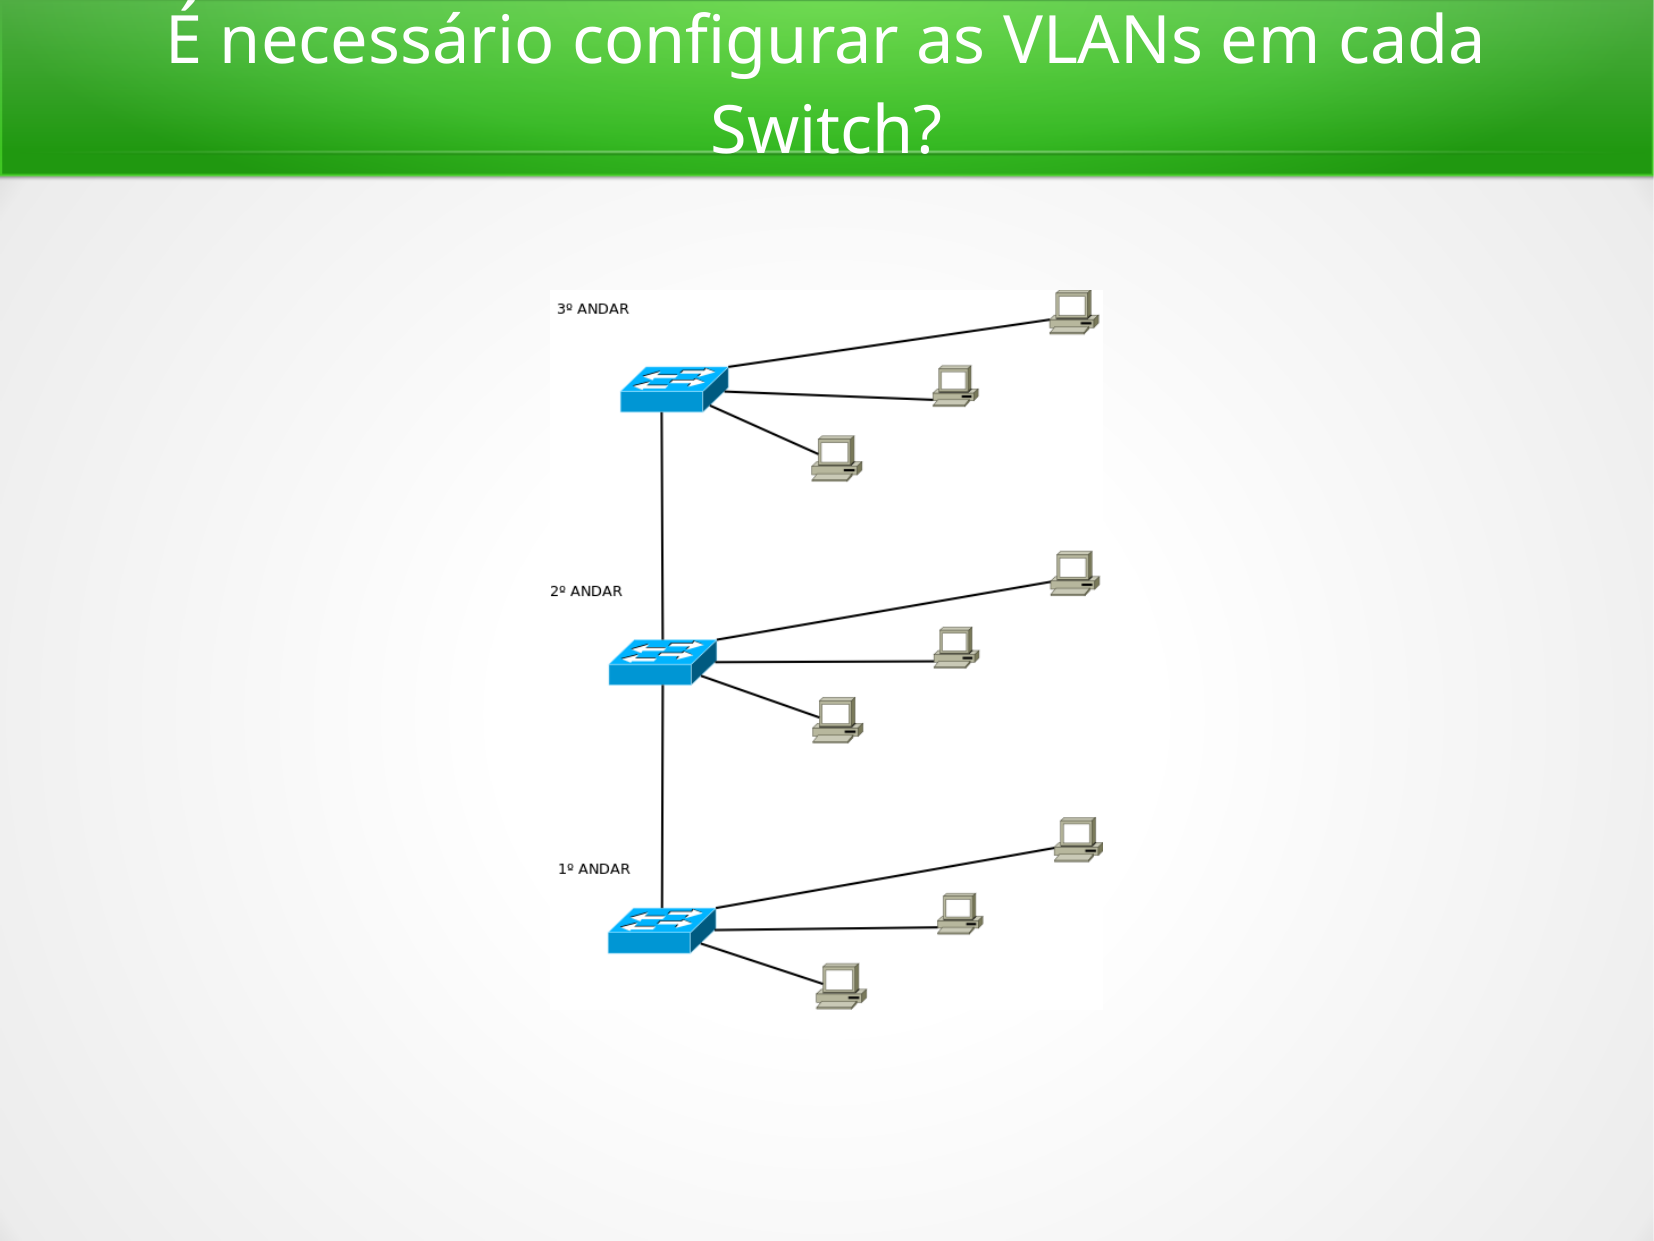

# É necessário configurar as VLANs em cada Switch?